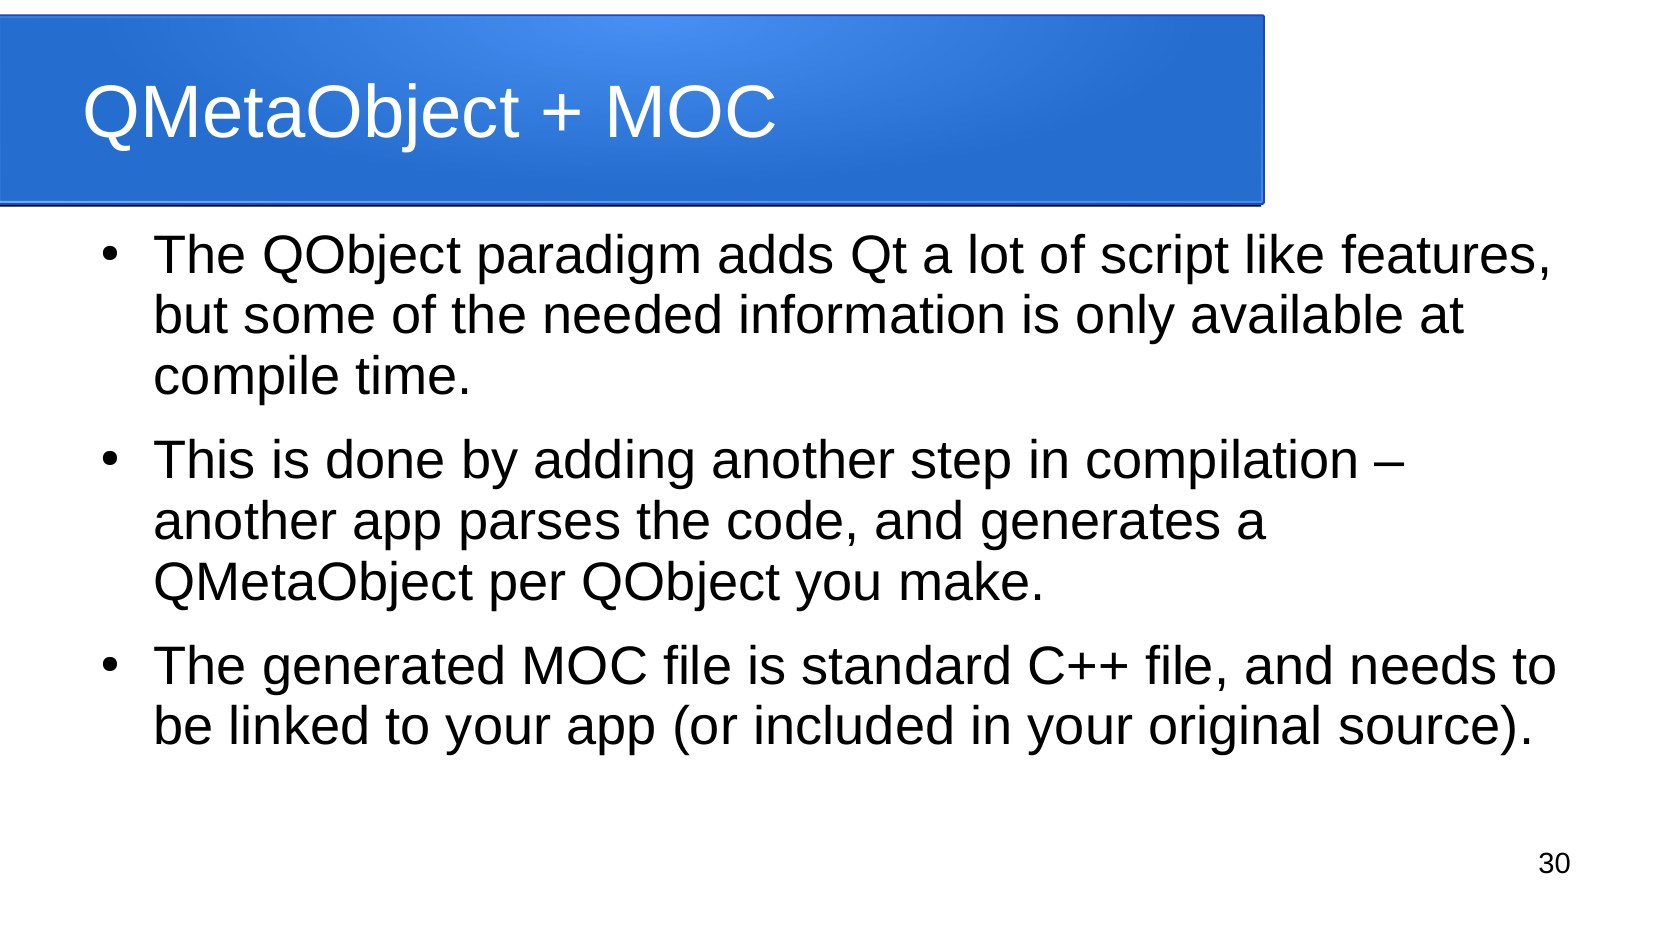

# QMetaObject + MOC
The QObject paradigm adds Qt a lot of script like features, but some of the needed information is only available at compile time.
This is done by adding another step in compilation – another app parses the code, and generates a QMetaObject per QObject you make.
The generated MOC file is standard C++ file, and needs to be linked to your app (or included in your original source).
30